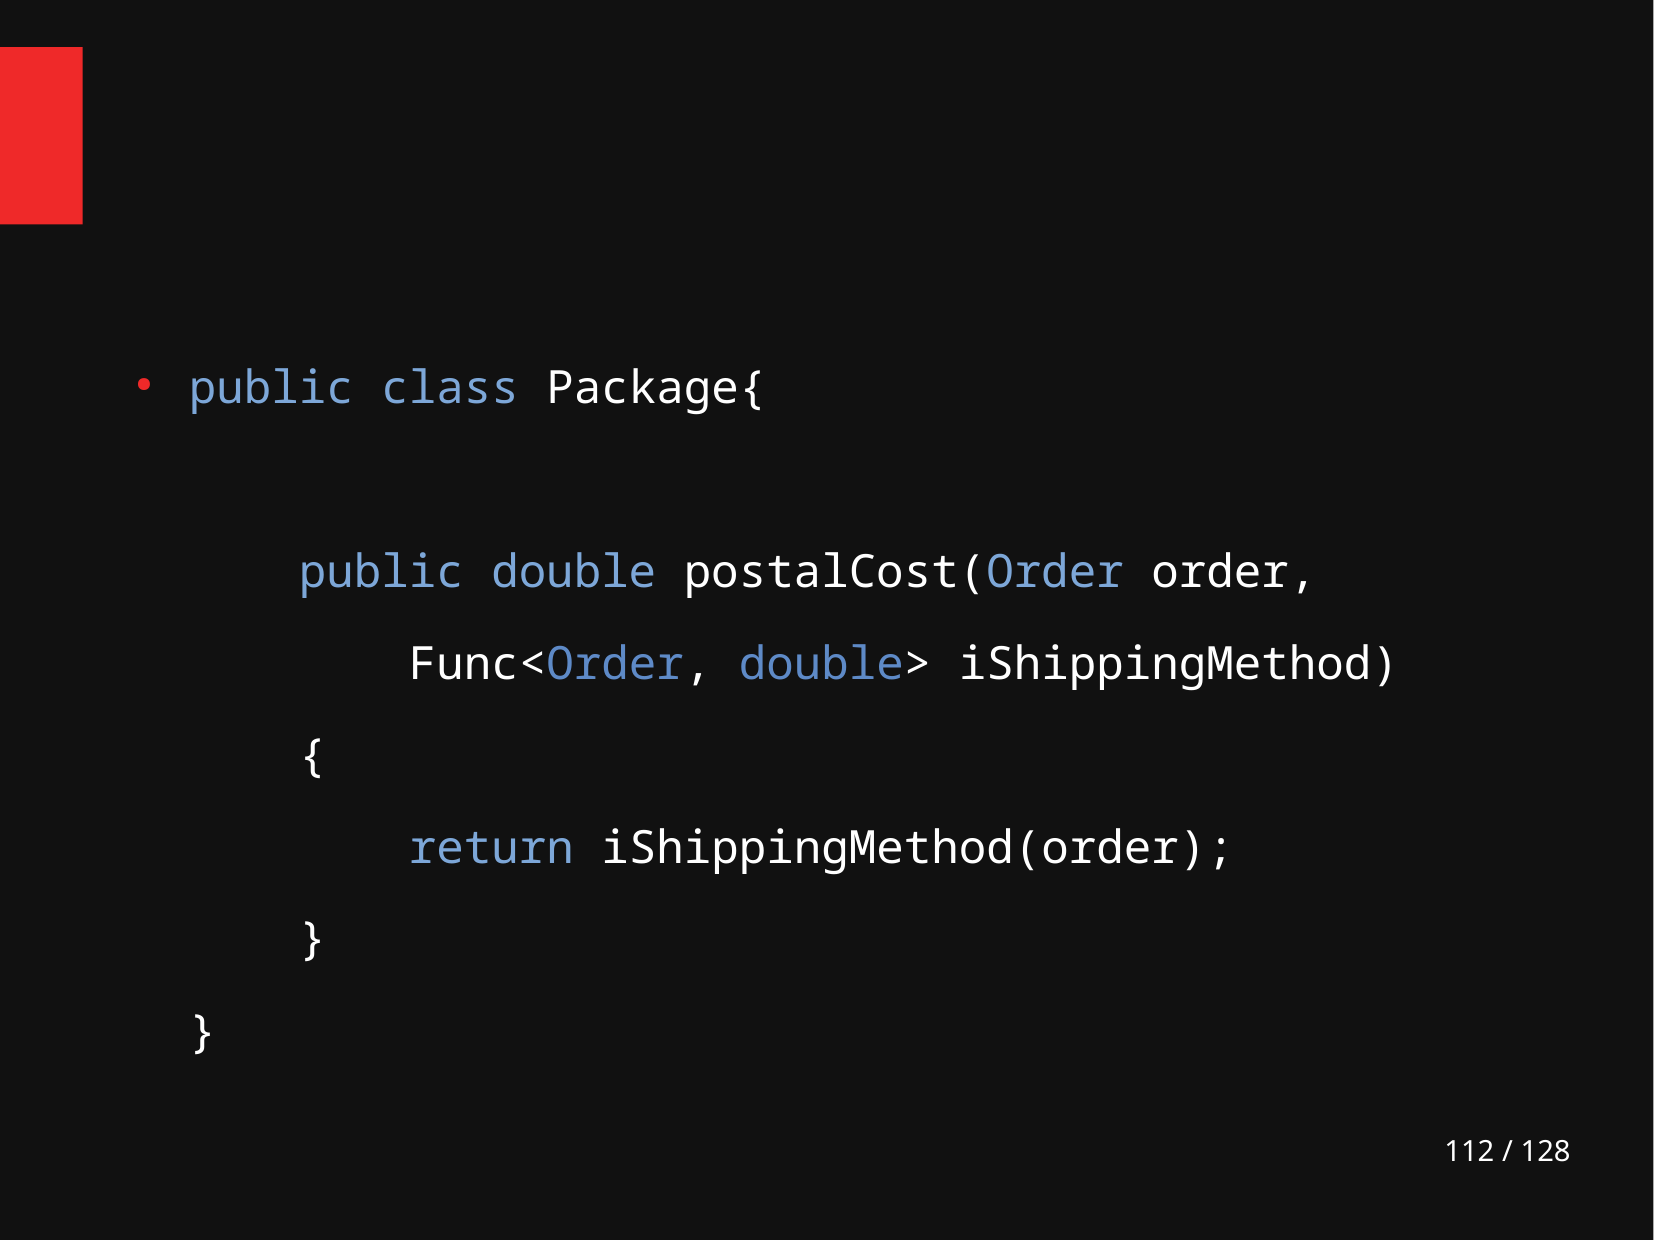

# public class Package{
 public double postalCost(Order order,
 Func<Order, double> iShippingMethod)
 {
 return iShippingMethod(order);
 }
}
112